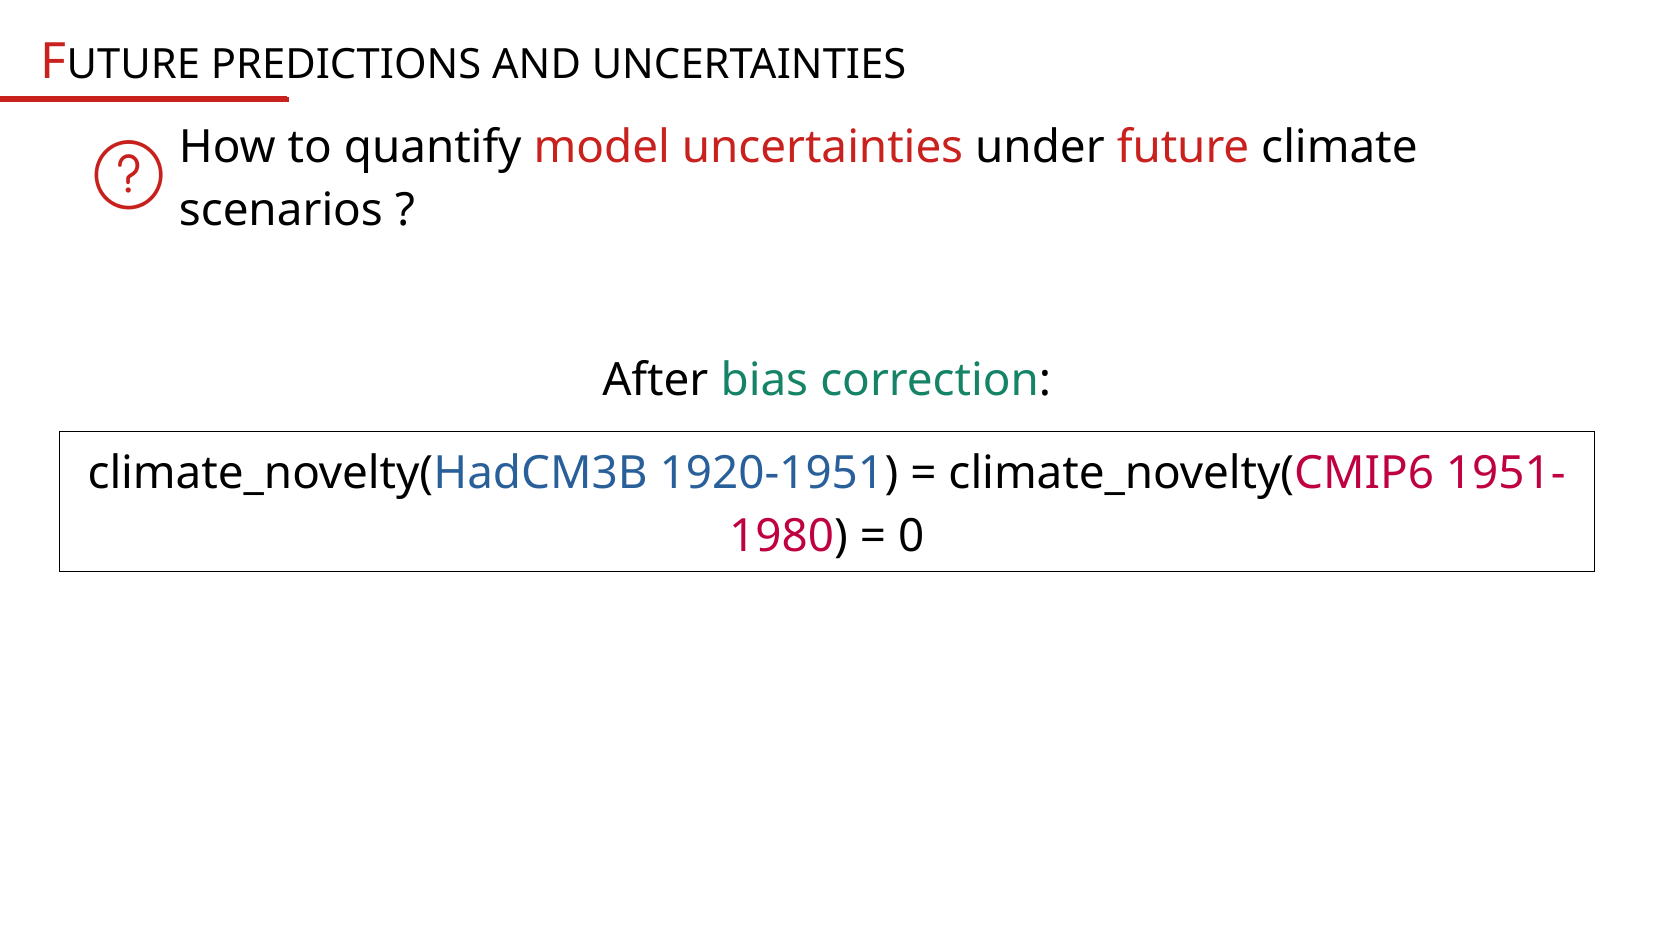

FUTURE PREDICTIONS AND UNCERTAINTIES
How to quantify model uncertainties under future climate scenarios ?
After bias correction:
climate_novelty(HadCM3B 1920-1951) = climate_novelty(CMIP6 1951-1980) = 0